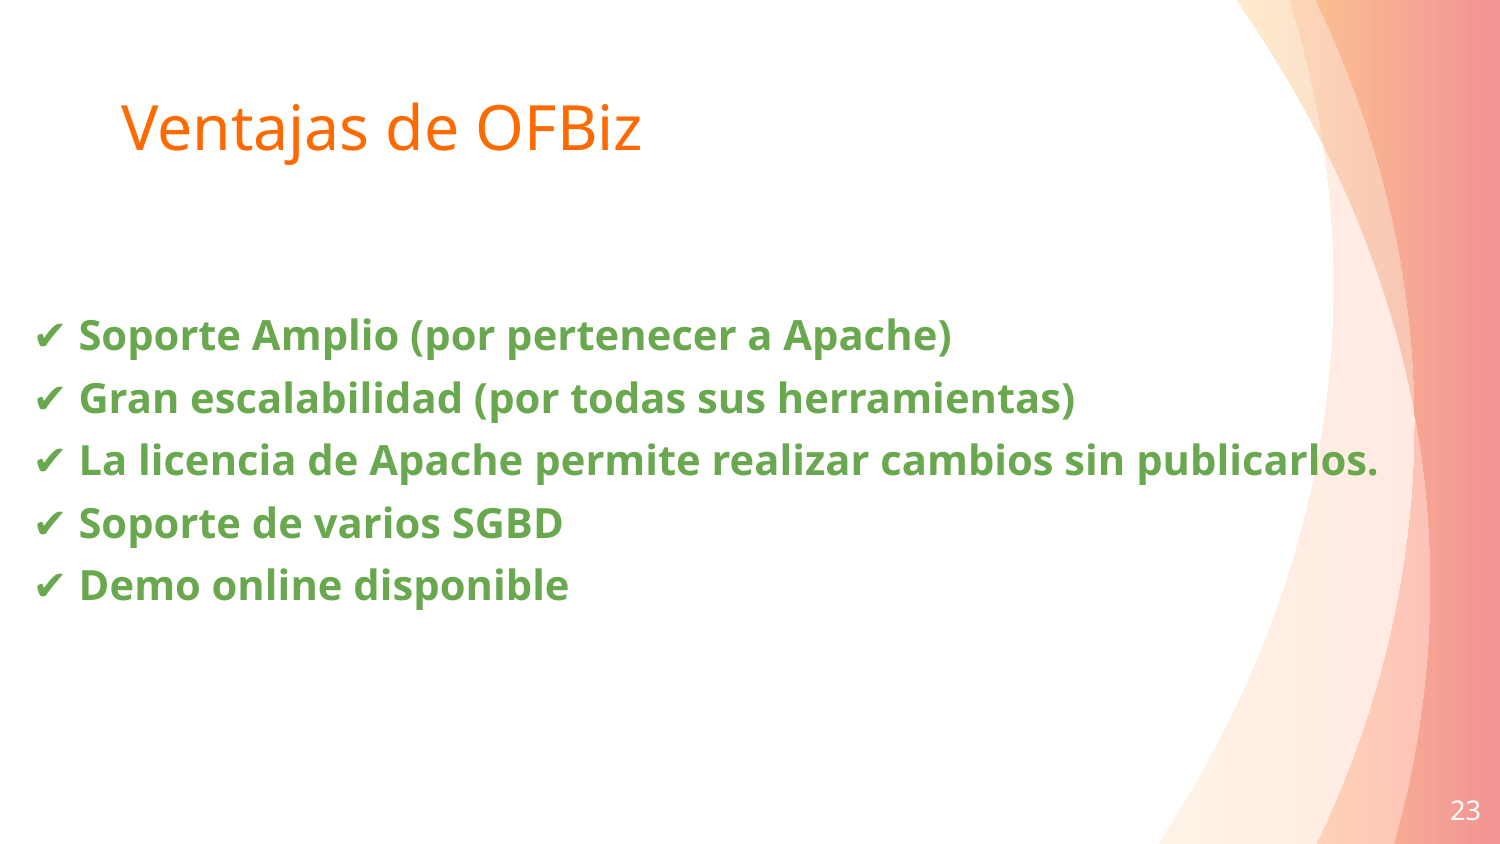

# Ventajas de OFBiz
✔️ Soporte Amplio (por pertenecer a Apache)
✔️ Gran escalabilidad (por todas sus herramientas)
✔️ La licencia de Apache permite realizar cambios sin publicarlos.
✔️ Soporte de varios SGBD
✔️ Demo online disponible